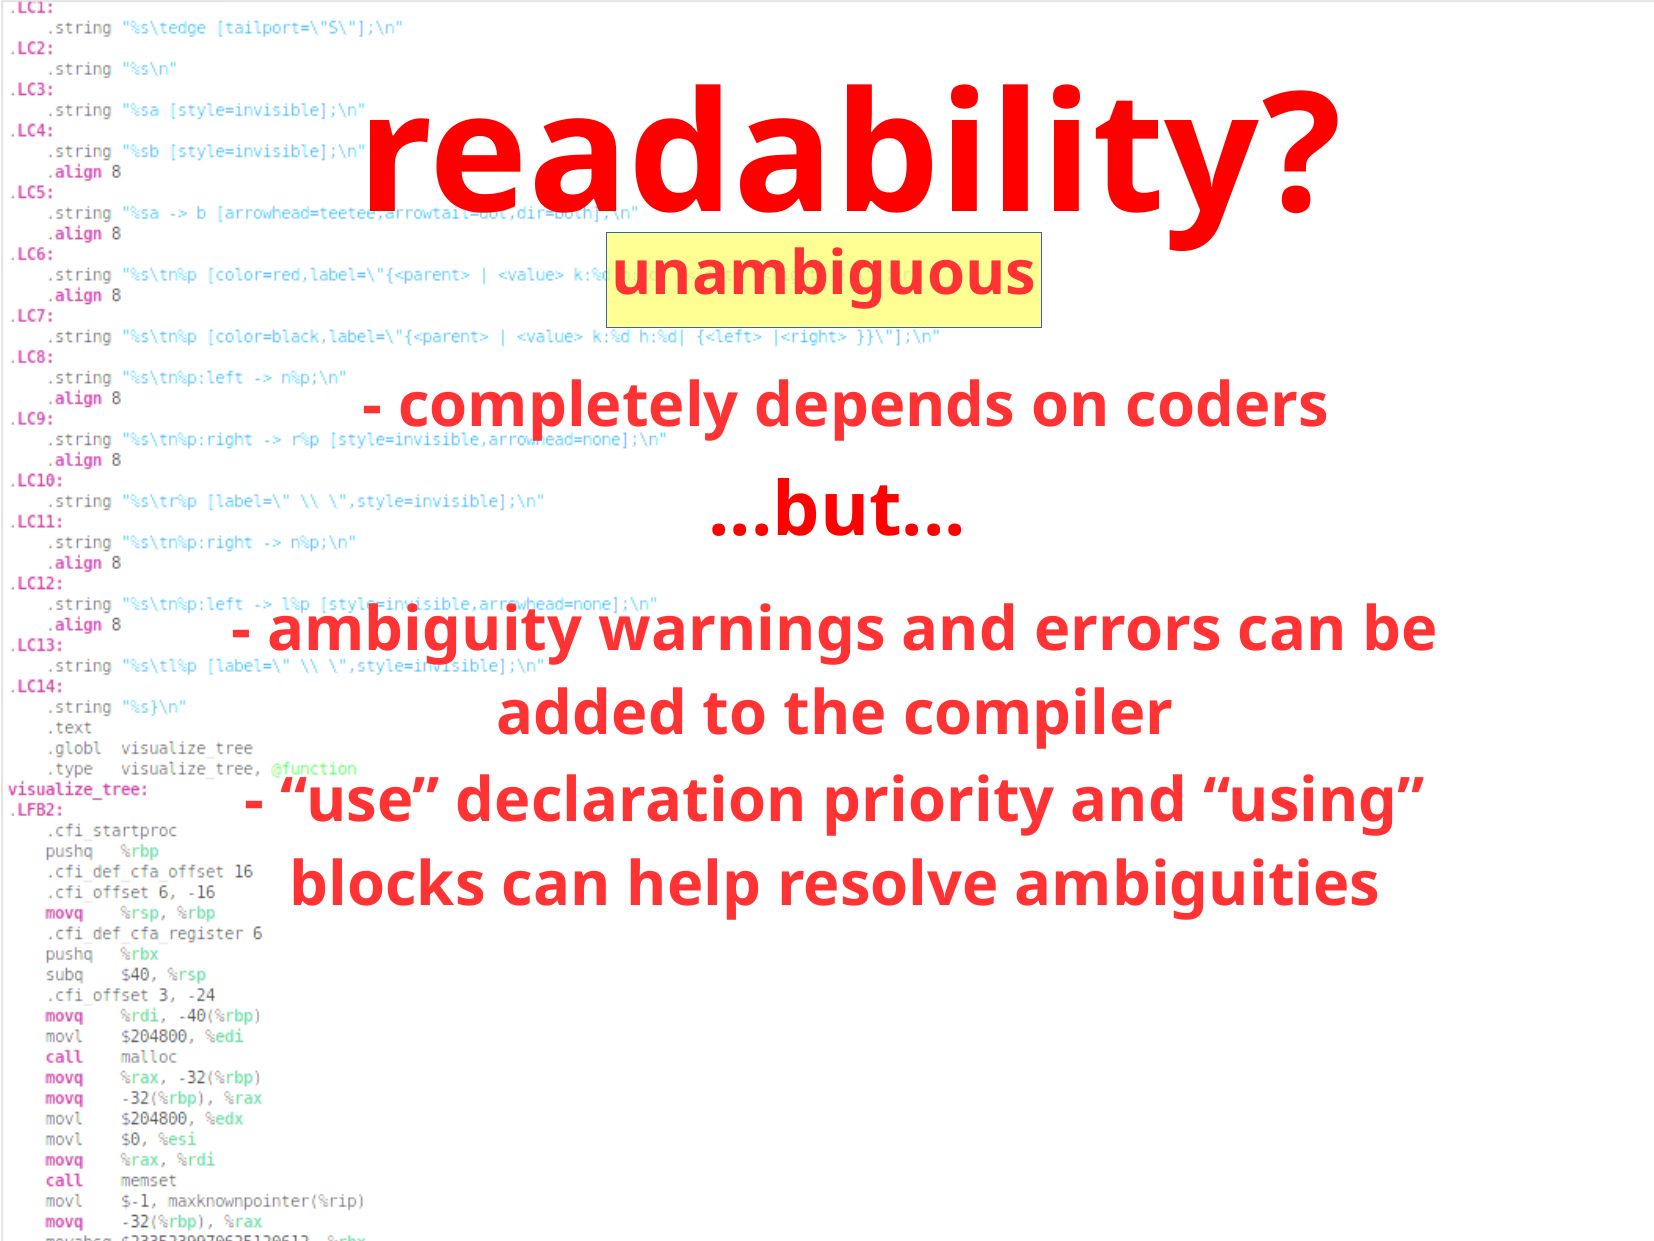

readability?
unambiguous
- completely depends on coders
...but...
- ambiguity warnings and errors can be added to the compiler
- “use” declaration priority and “using” blocks can help resolve ambiguities